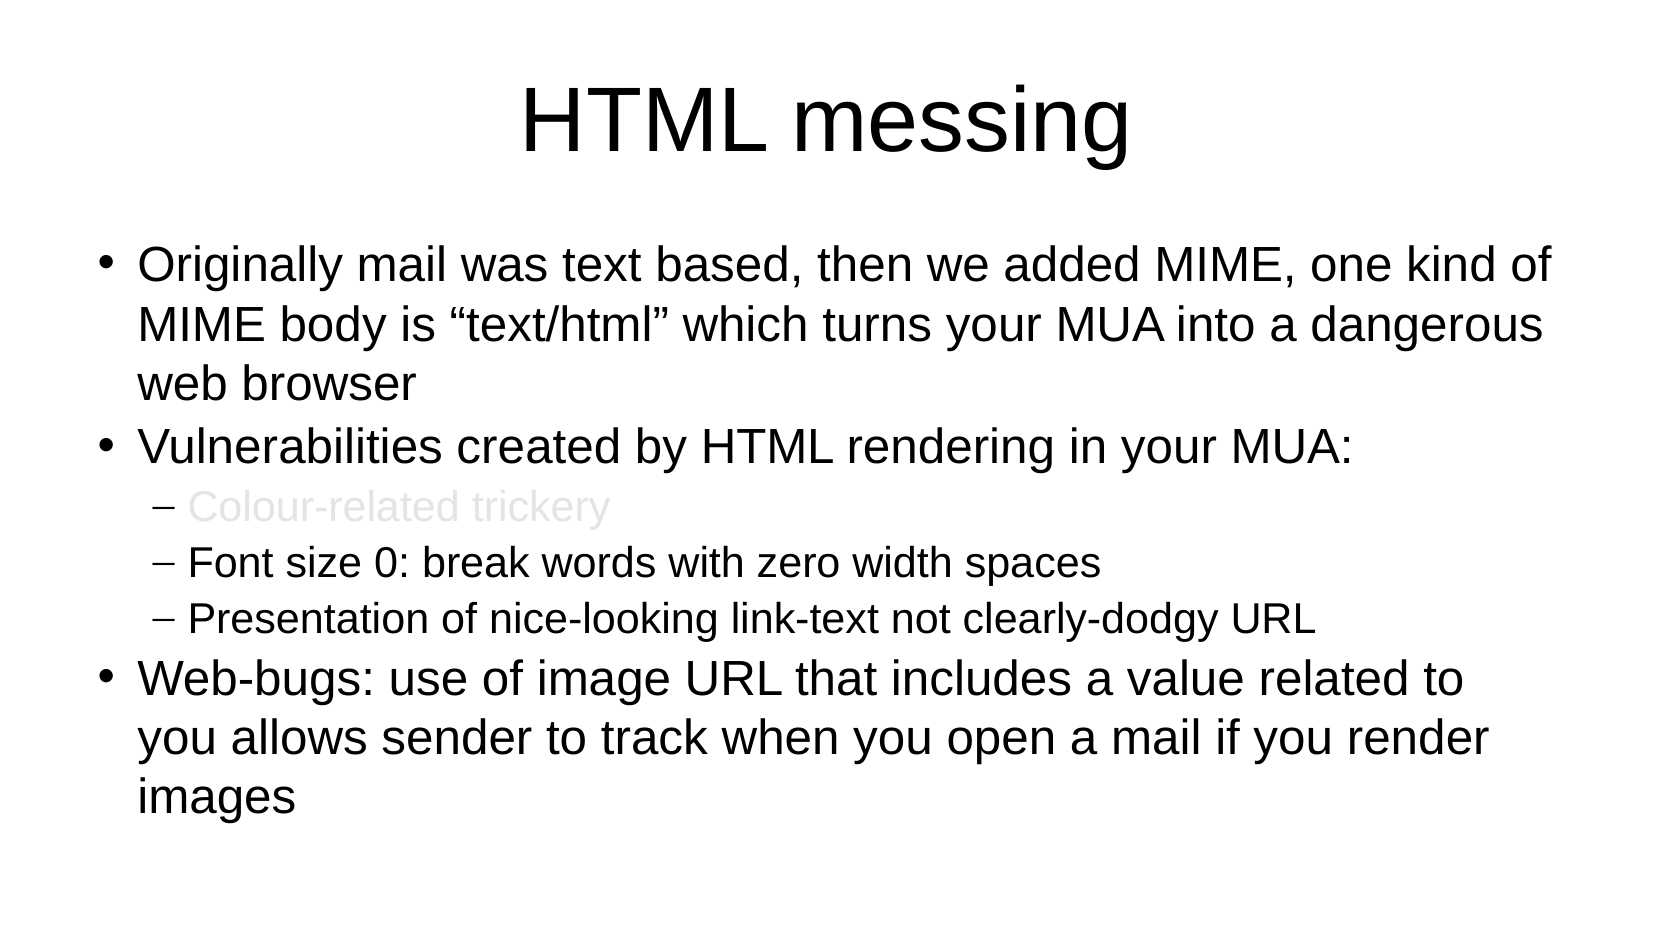

# HTML messing
Originally mail was text based, then we added MIME, one kind of MIME body is “text/html” which turns your MUA into a dangerous web browser
Vulnerabilities created by HTML rendering in your MUA:
Colour-related trickery
Font size 0: break words with zero width spaces
Presentation of nice-looking link-text not clearly-dodgy URL
Web-bugs: use of image URL that includes a value related to you allows sender to track when you open a mail if you render images